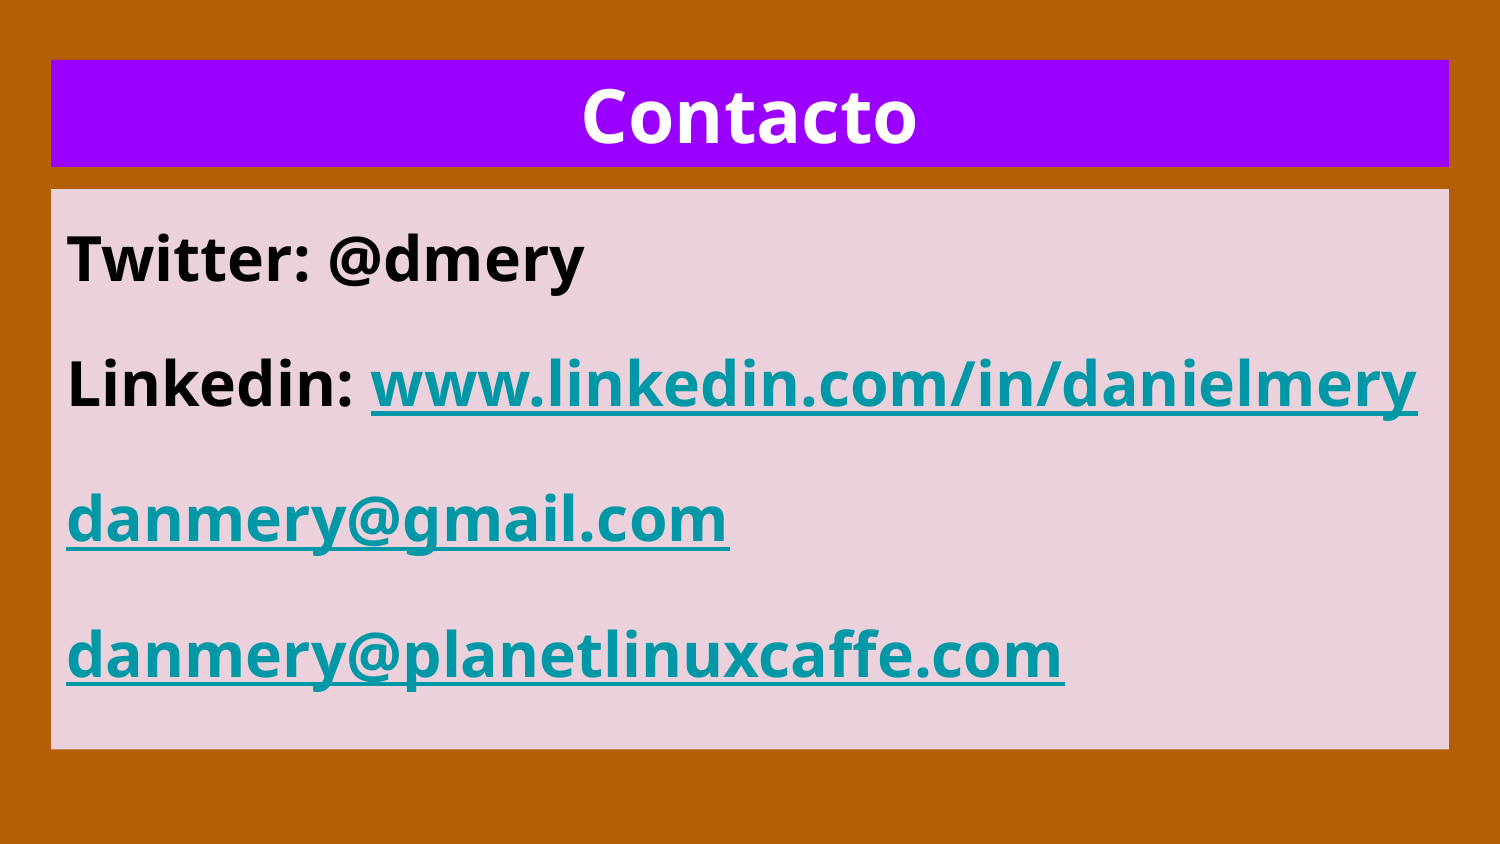

# Contacto
Twitter: @dmery
Linkedin: www.linkedin.com/in/danielmery
danmery@gmail.com
danmery@planetlinuxcaffe.com